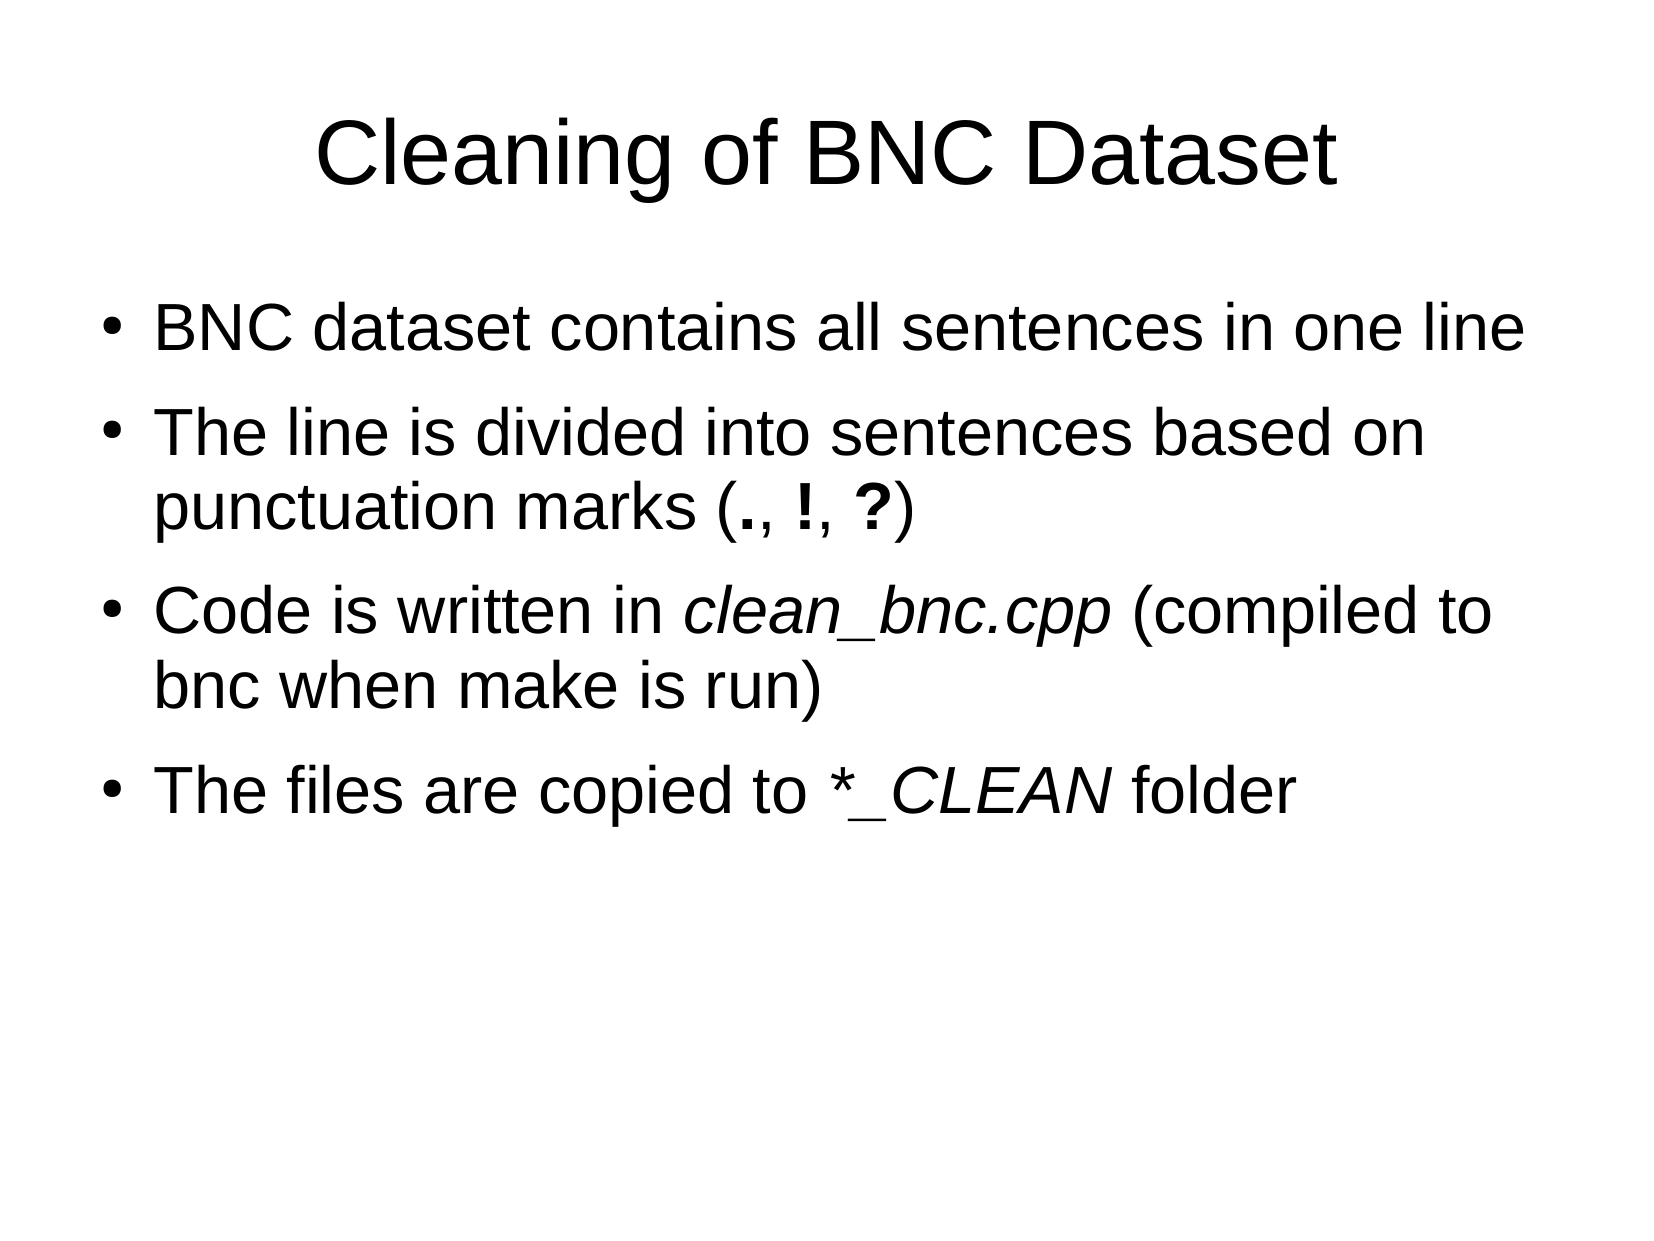

# Cleaning of BNC Dataset
BNC dataset contains all sentences in one line
The line is divided into sentences based on punctuation marks (., !, ?)
Code is written in clean_bnc.cpp (compiled to bnc when make is run)
The files are copied to *_CLEAN folder